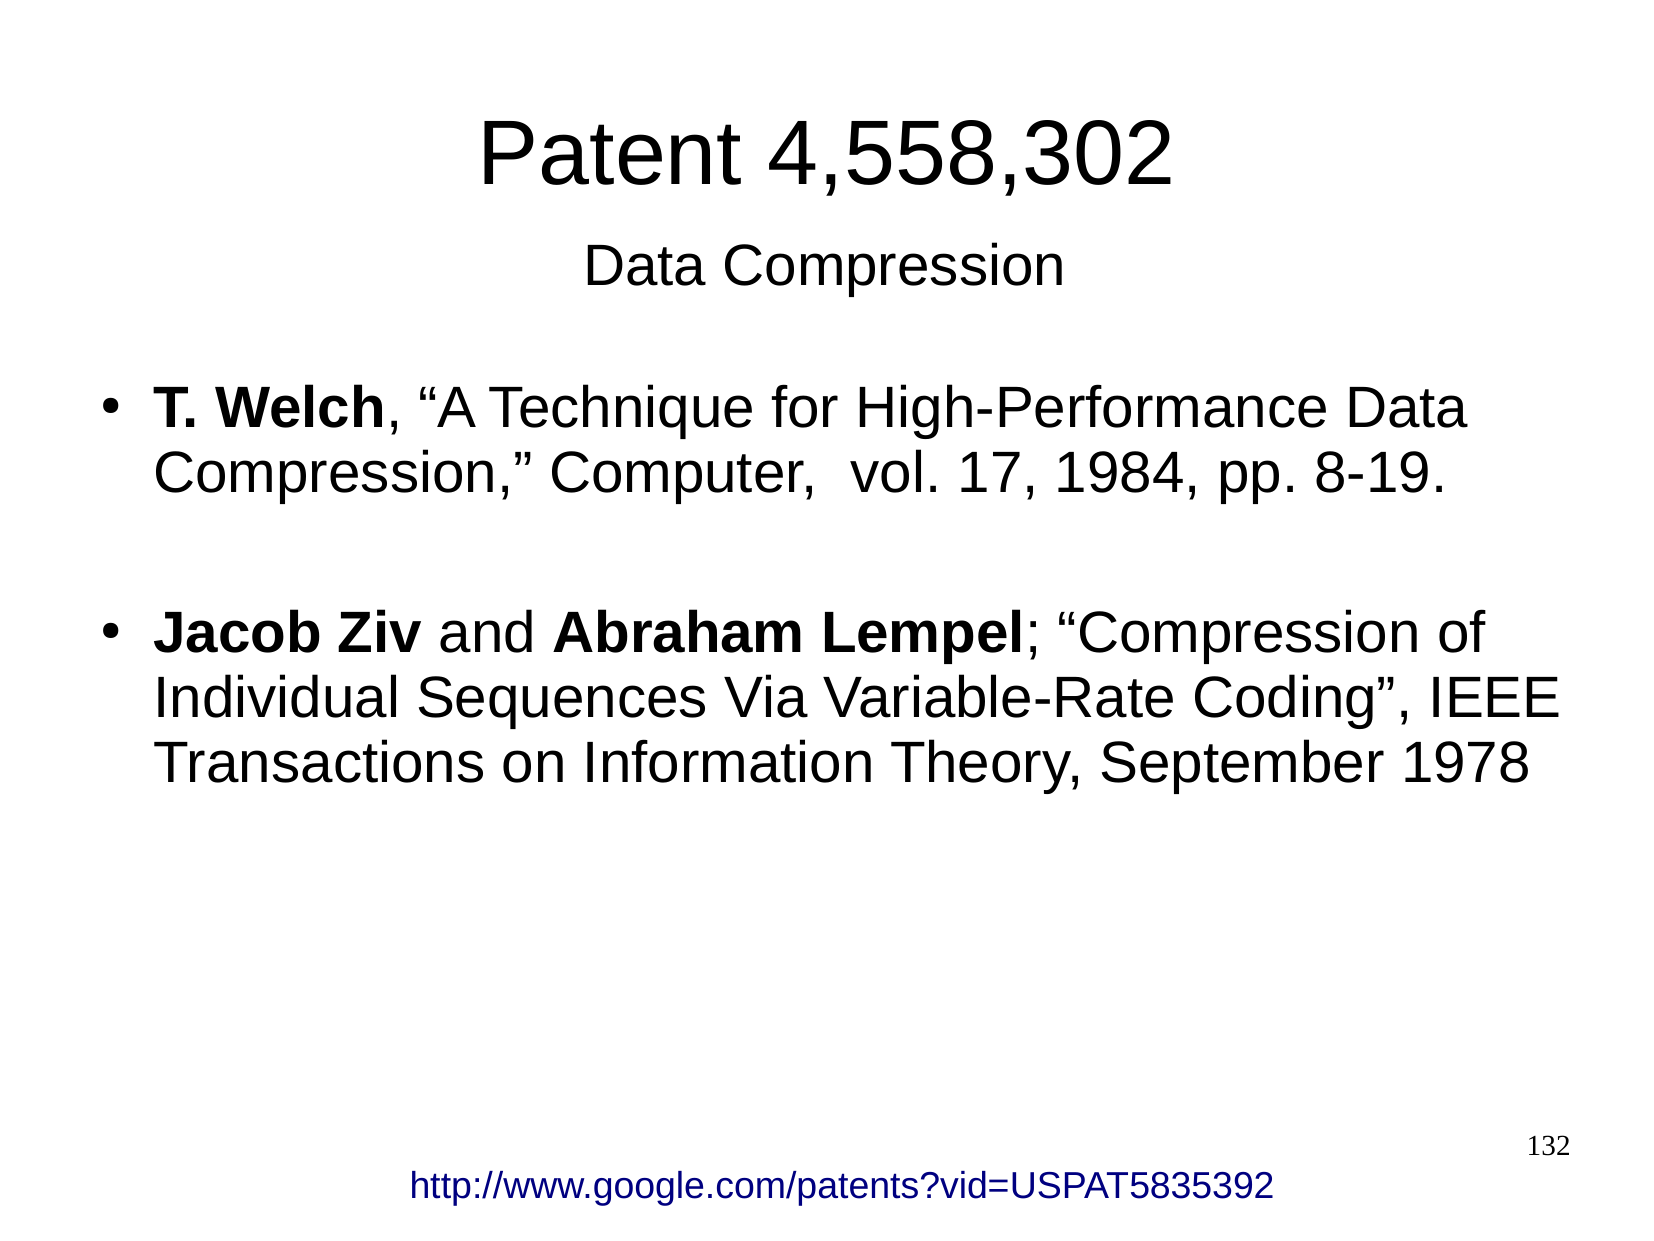

# Patent 4,558,302
Data Compression
T. Welch, “A Technique for High-Performance Data Compression,” Computer, vol. 17, 1984, pp. 8-19.
Jacob Ziv and Abraham Lempel; “Compression of Individual Sequences Via Variable-Rate Coding”, IEEE Transactions on Information Theory, September 1978
132
http://www.google.com/patents?vid=USPAT5835392